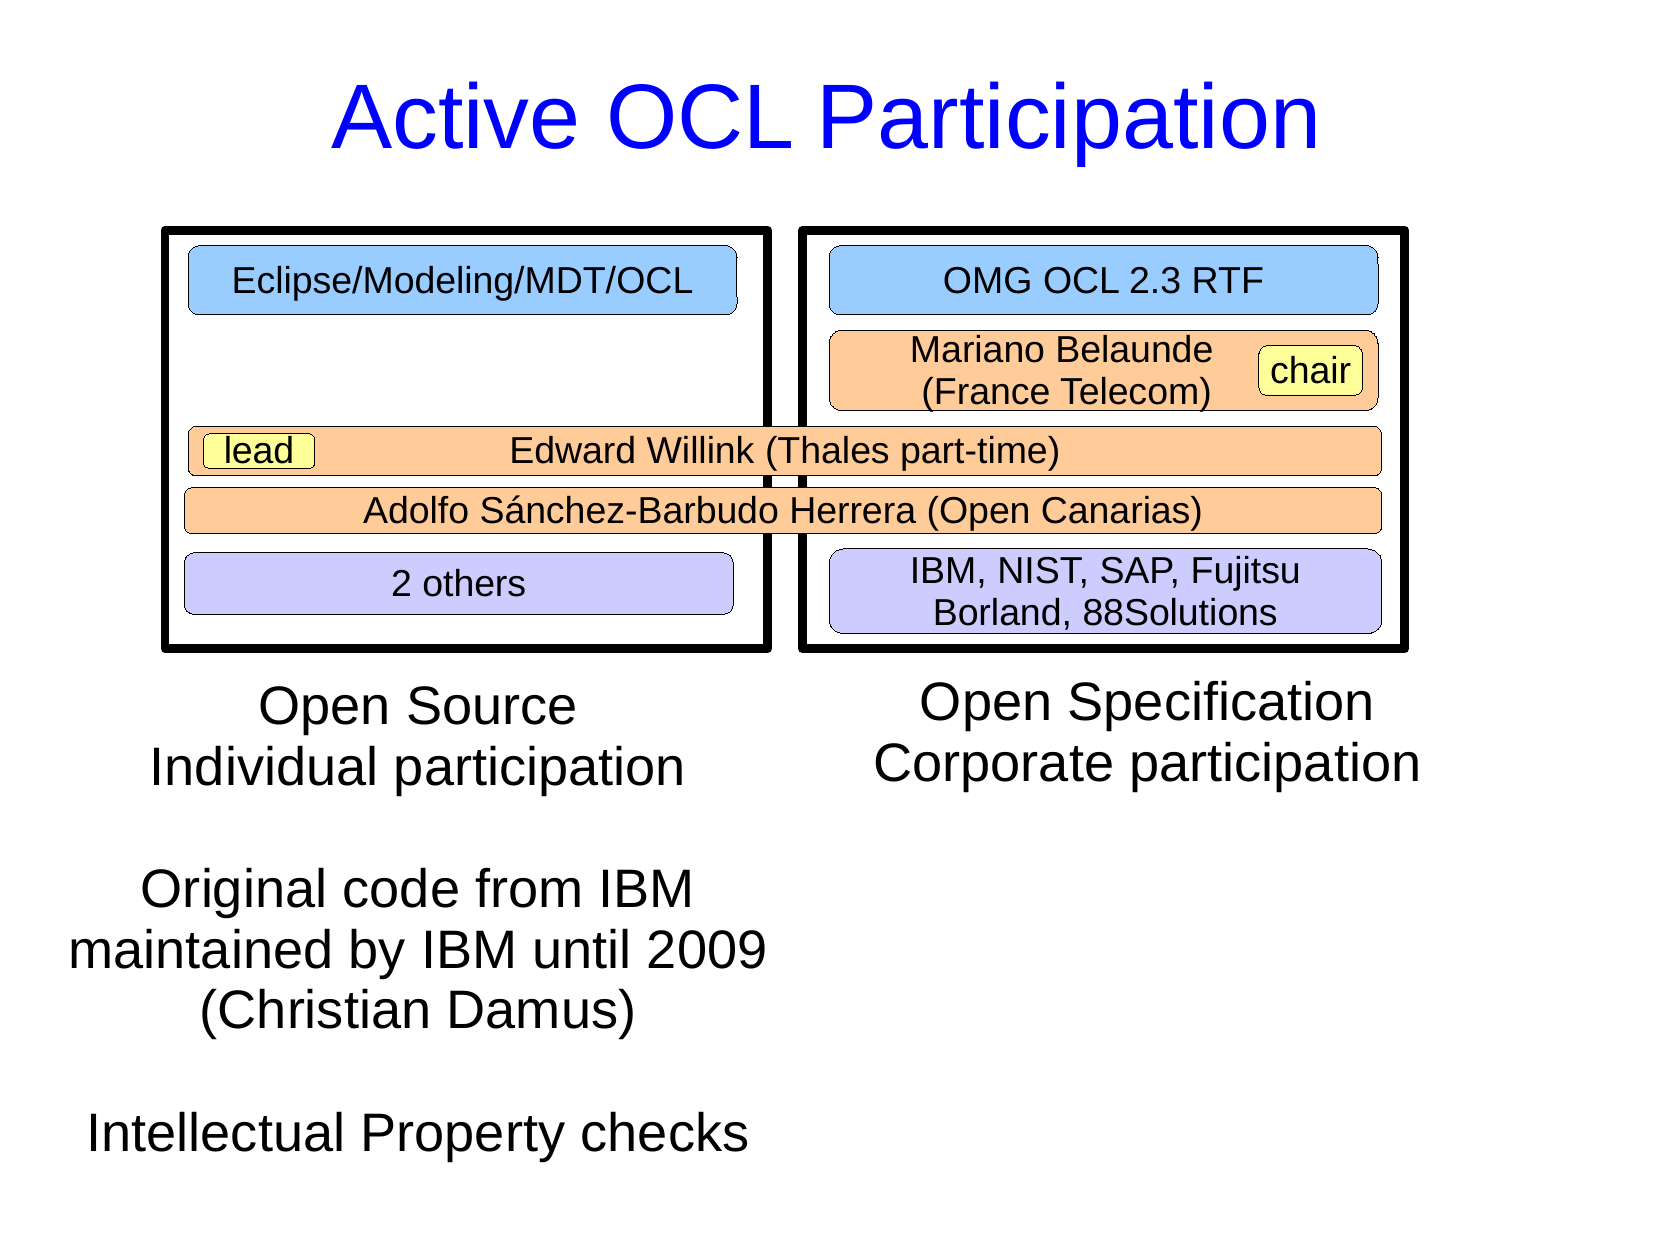

# Active OCL Participation
Eclipse/Modeling/MDT/OCL
OMG OCL 2.3 RTF
Mariano Belaunde
(France Telecom)
chair
Edward Willink (Thales part-time)
lead
Adolfo Sánchez-Barbudo Herrera (Open Canarias)
IBM, NIST, SAP, Fujitsu
Borland, 88Solutions
2 others
Open Specification
Corporate participation
Open Source
Individual participation
Original code from IBM
maintained by IBM until 2009
(Christian Damus)
Intellectual Property checks